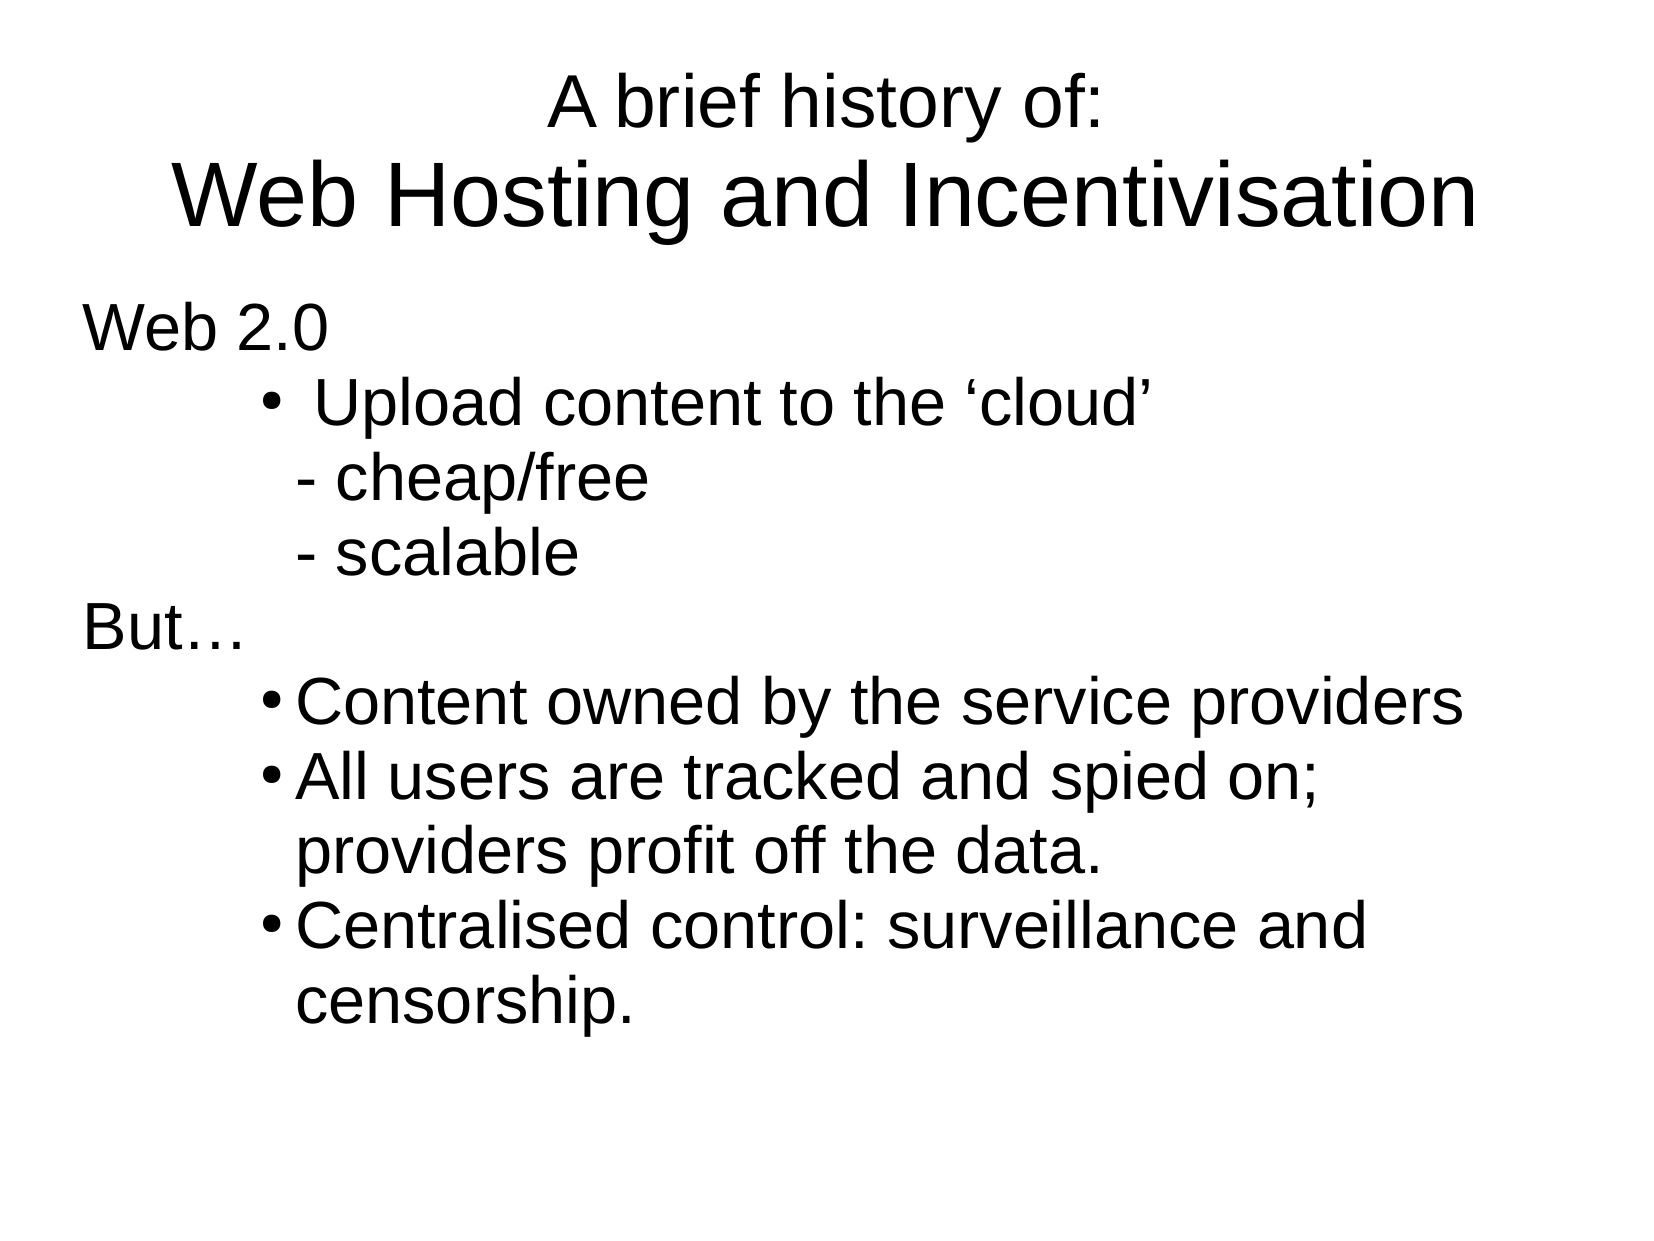

# A brief history of: Web Hosting and Incentivisation
Web 2.0
 Upload content to the ‘cloud’
- cheap/free
- scalable
But…
Content owned by the service providers
All users are tracked and spied on; providers profit off the data.
Centralised control: surveillance and censorship.